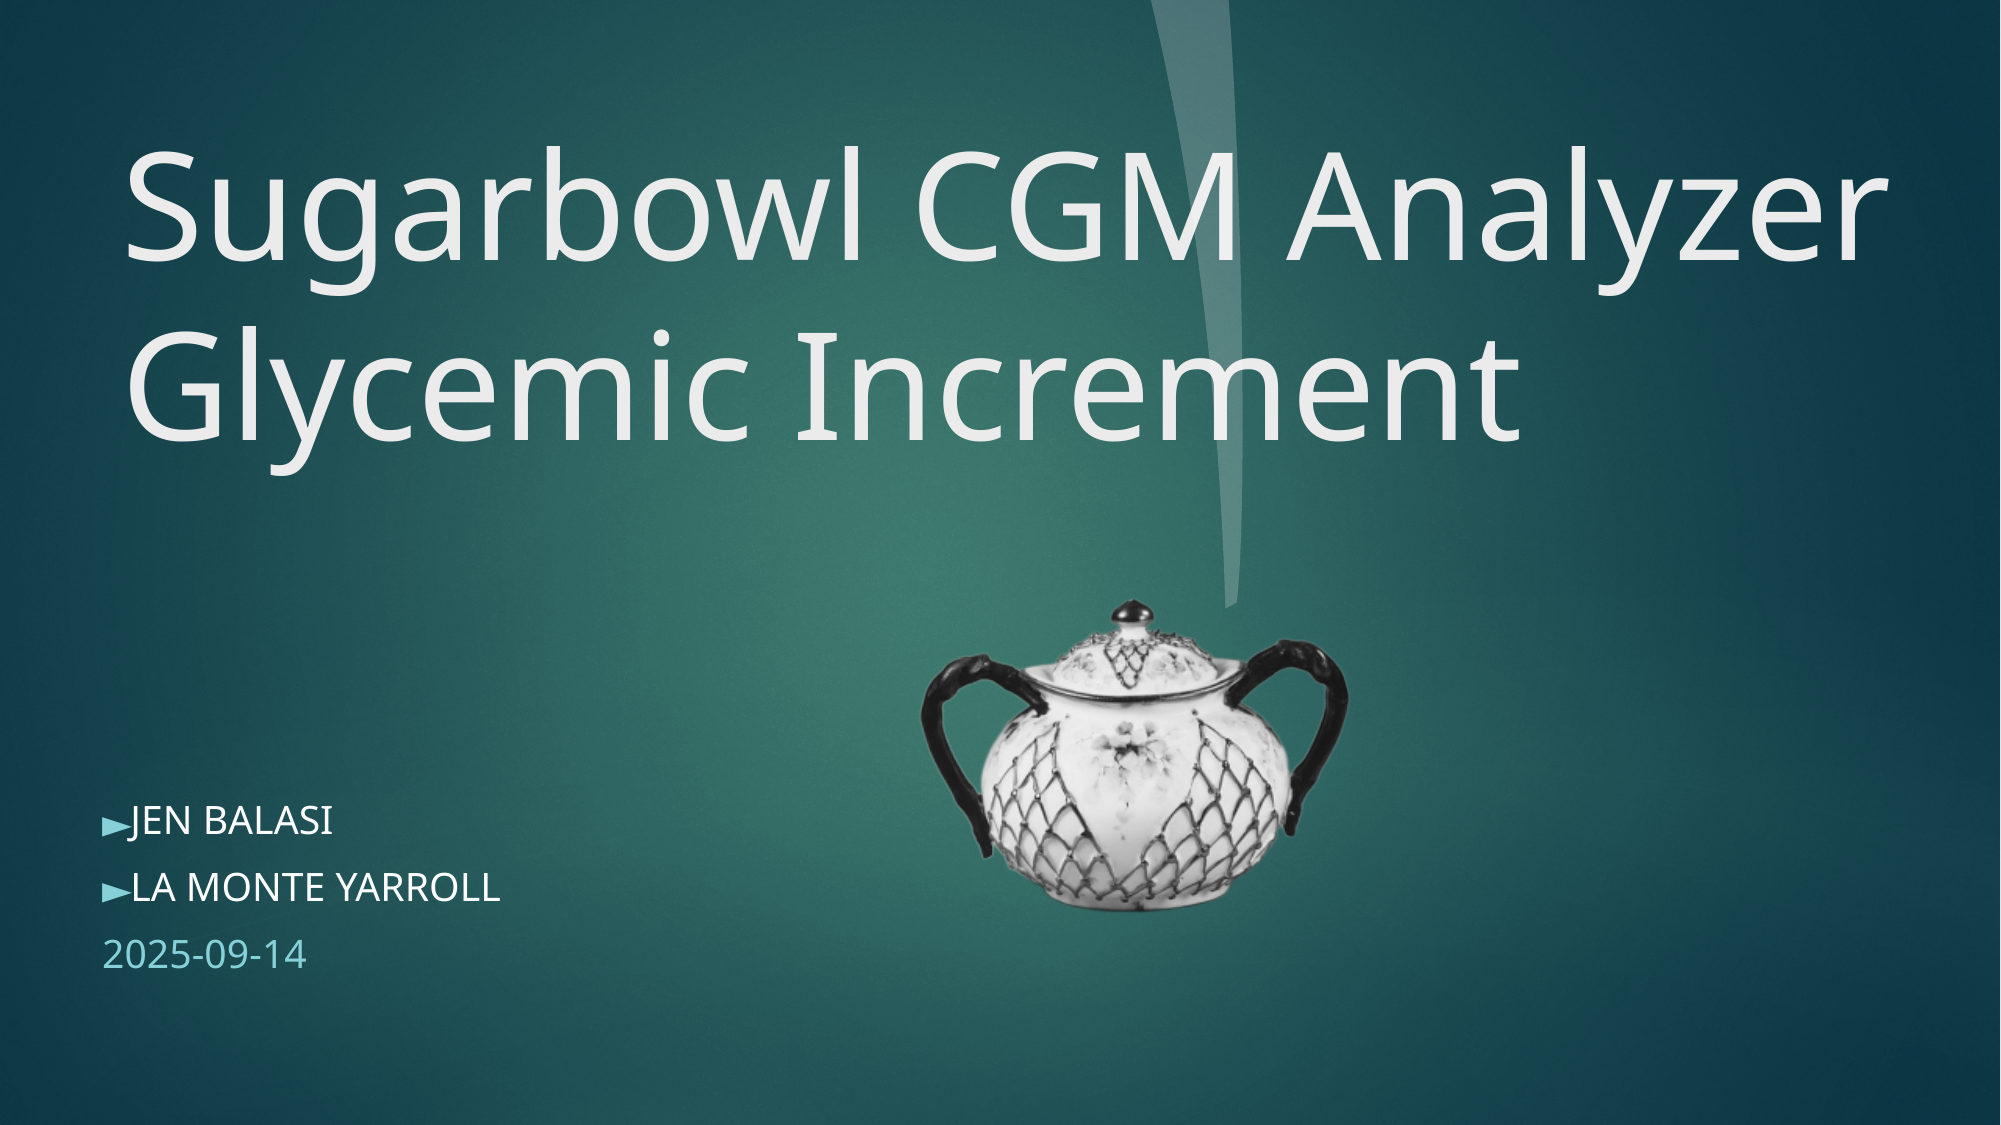

# Sugarbowl CGM Analyzer Glycemic Increment
JEN BALASI
LA MONTE YARROLL
2025-09-14